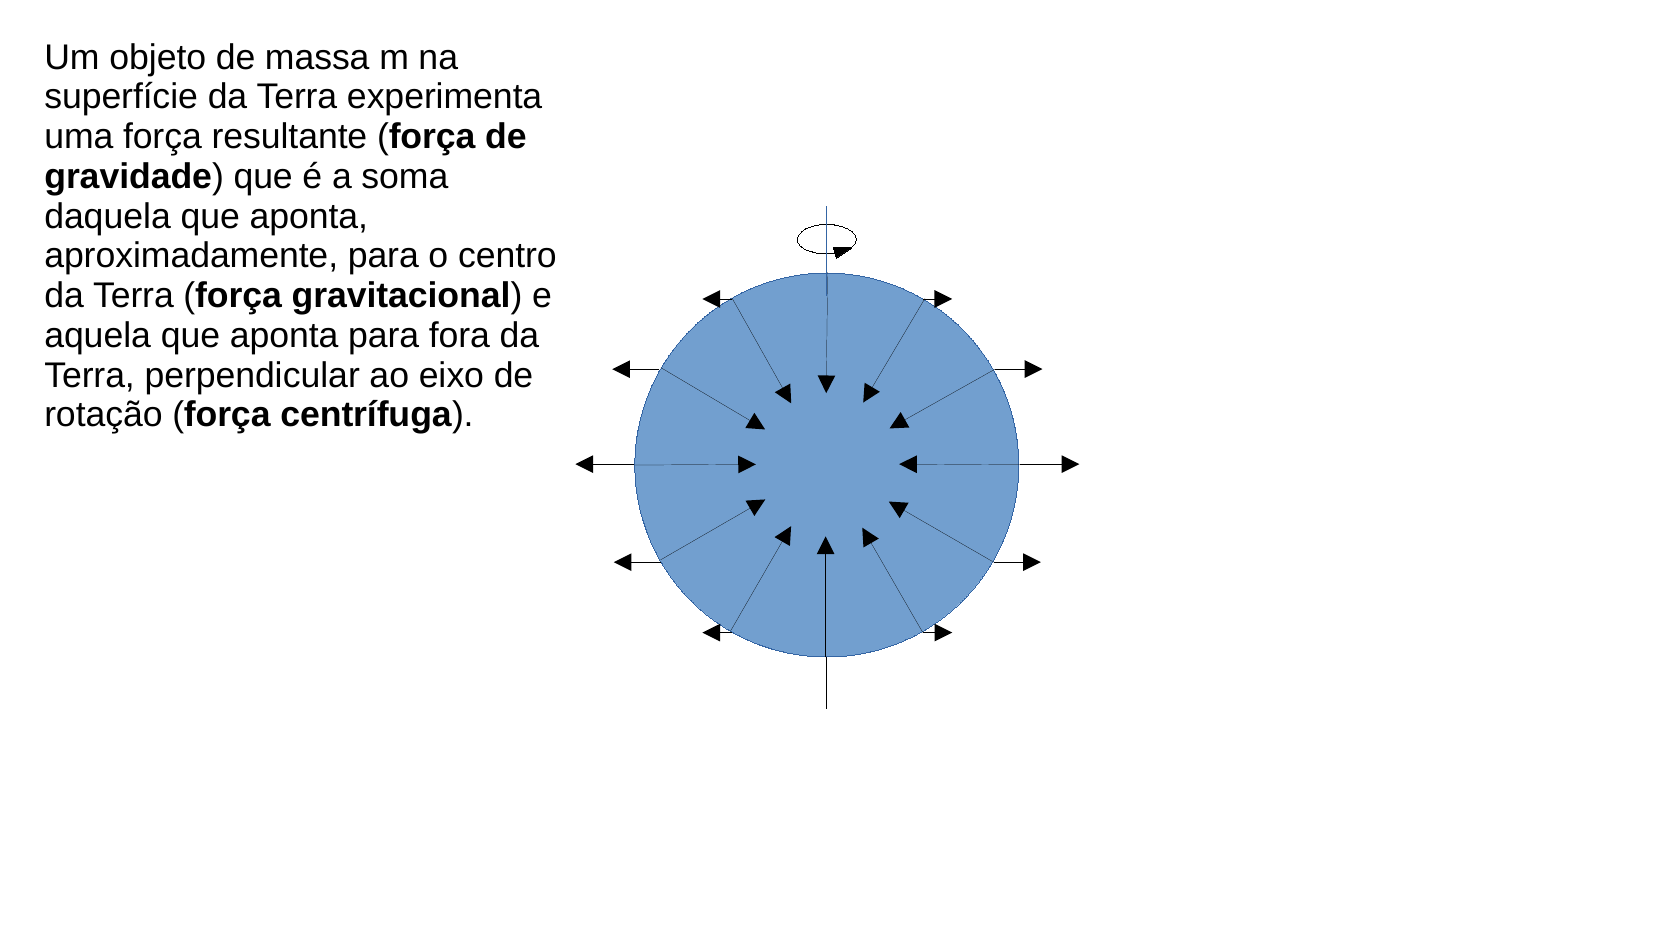

Um objeto de massa m na superfície da Terra experimenta uma força resultante (força de gravidade) que é a soma daquela que aponta, aproximadamente, para o centro da Terra (força gravitacional) e aquela que aponta para fora da Terra, perpendicular ao eixo de rotação (força centrífuga).